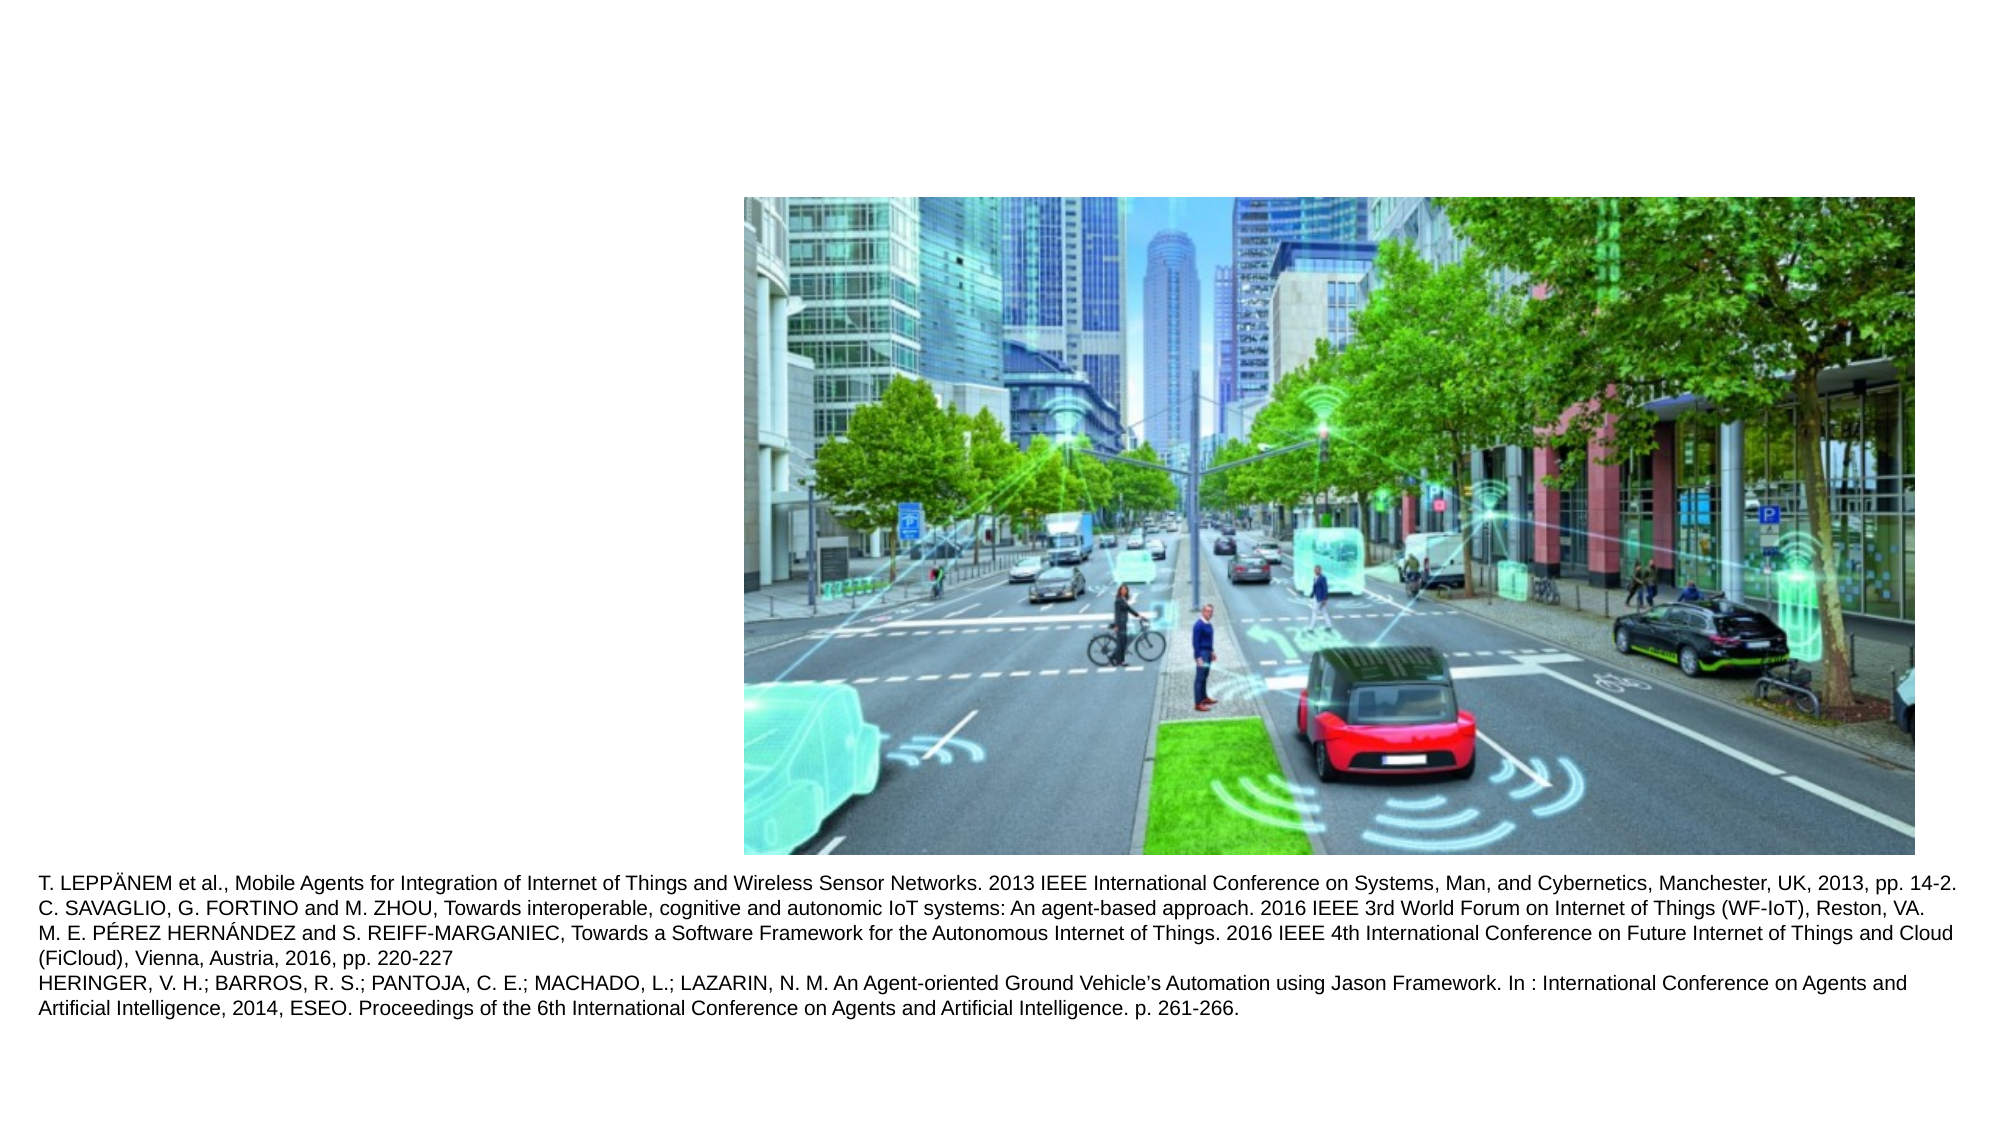

Embodied or embedded agents: Conventional approaches
T. LEPPÄNEM et al., Mobile Agents for Integration of Internet of Things and Wireless Sensor Networks. 2013 IEEE International Conference on Systems, Man, and Cybernetics, Manchester, UK, 2013, pp. 14-2.
C. SAVAGLIO, G. FORTINO and M. ZHOU, Towards interoperable, cognitive and autonomic IoT systems: An agent-based approach. 2016 IEEE 3rd World Forum on Internet of Things (WF-IoT), Reston, VA.
M. E. PÉREZ HERNÁNDEZ and S. REIFF-MARGANIEC, Towards a Software Framework for the Autonomous Internet of Things. 2016 IEEE 4th International Conference on Future Internet of Things and Cloud (FiCloud), Vienna, Austria, 2016, pp. 220-227
HERINGER, V. H.; BARROS, R. S.; PANTOJA, C. E.; MACHADO, L.; LAZARIN, N. M. An Agent-oriented Ground Vehicle’s Automation using Jason Framework. In : International Conference on Agents and Artificial Intelligence, 2014, ESEO. Proceedings of the 6th International Conference on Agents and Artificial Intelligence. p. 261-266.